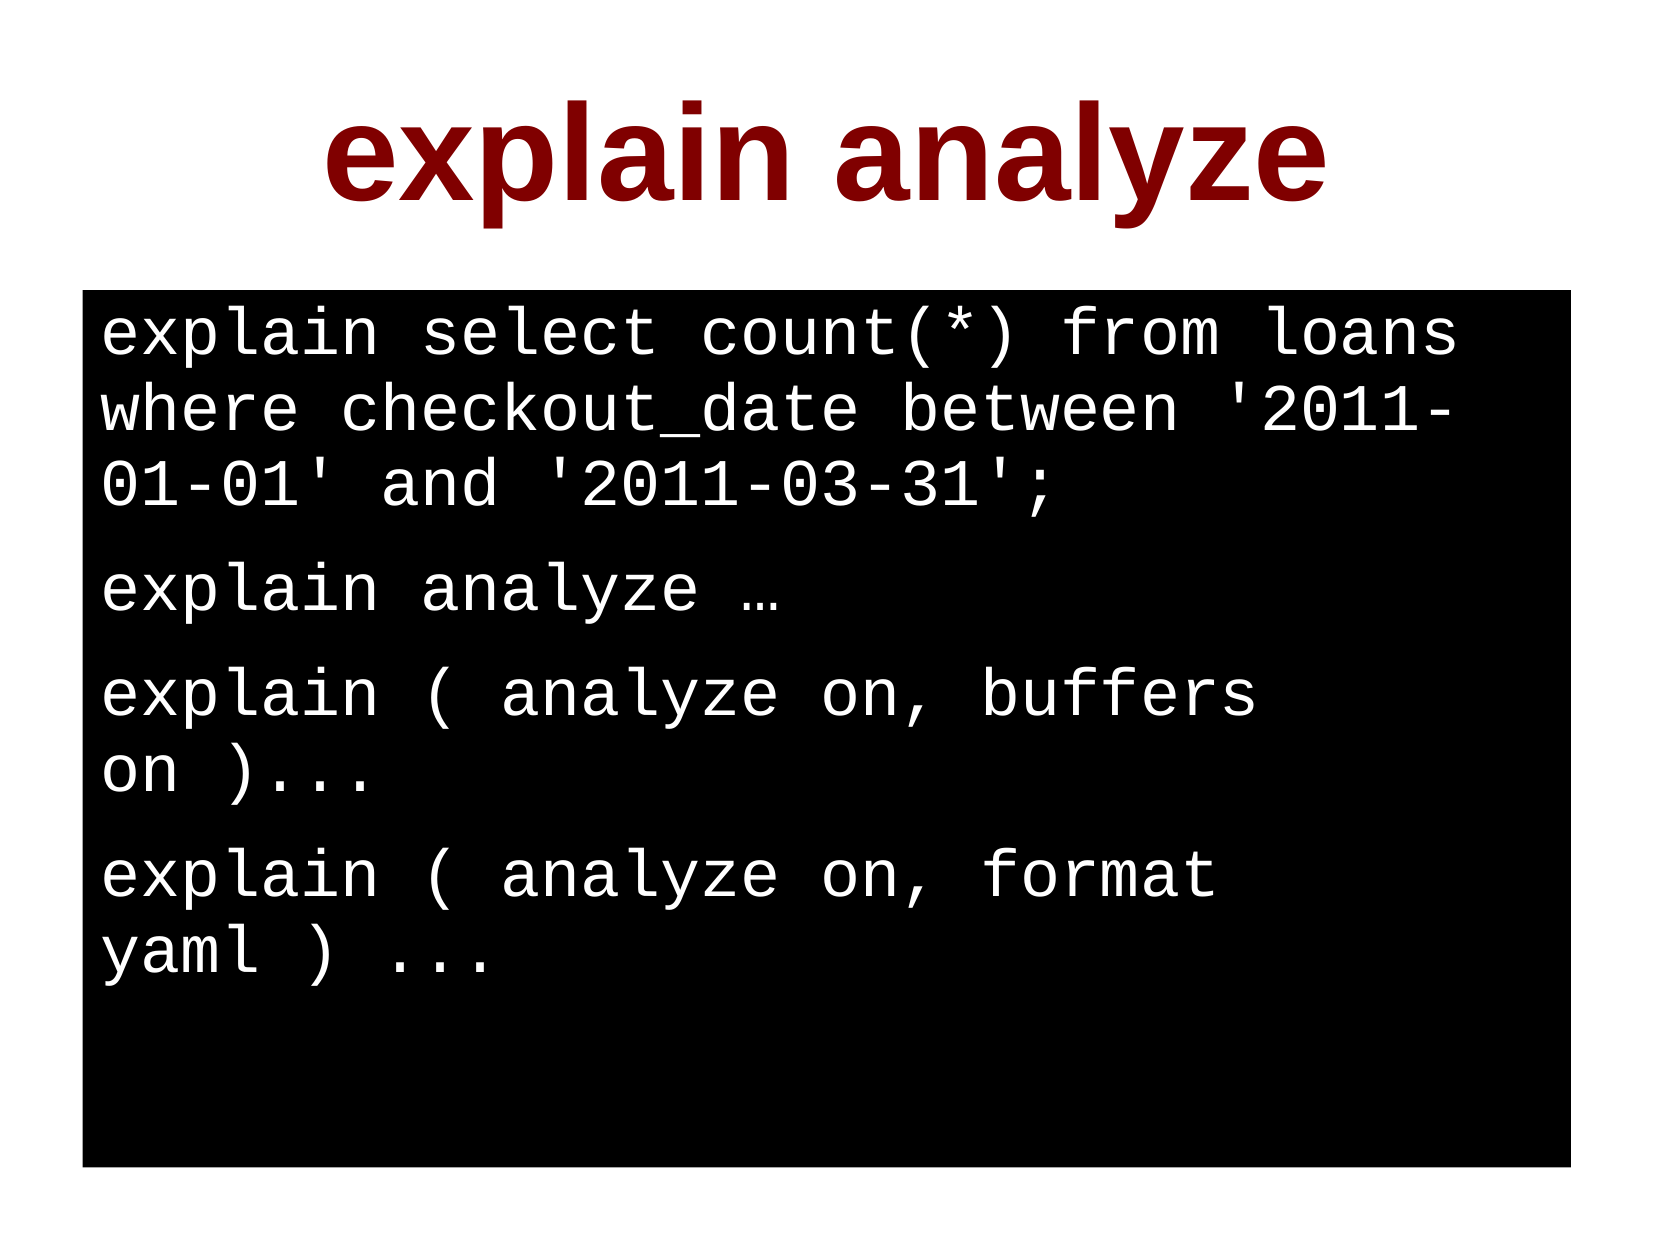

# explain analyze
explain select count(*) from loans where checkout_date between '2011-01-01' and '2011-03-31';
explain analyze …
explain ( analyze on, buffers on )...
explain ( analyze on, format yaml ) ...